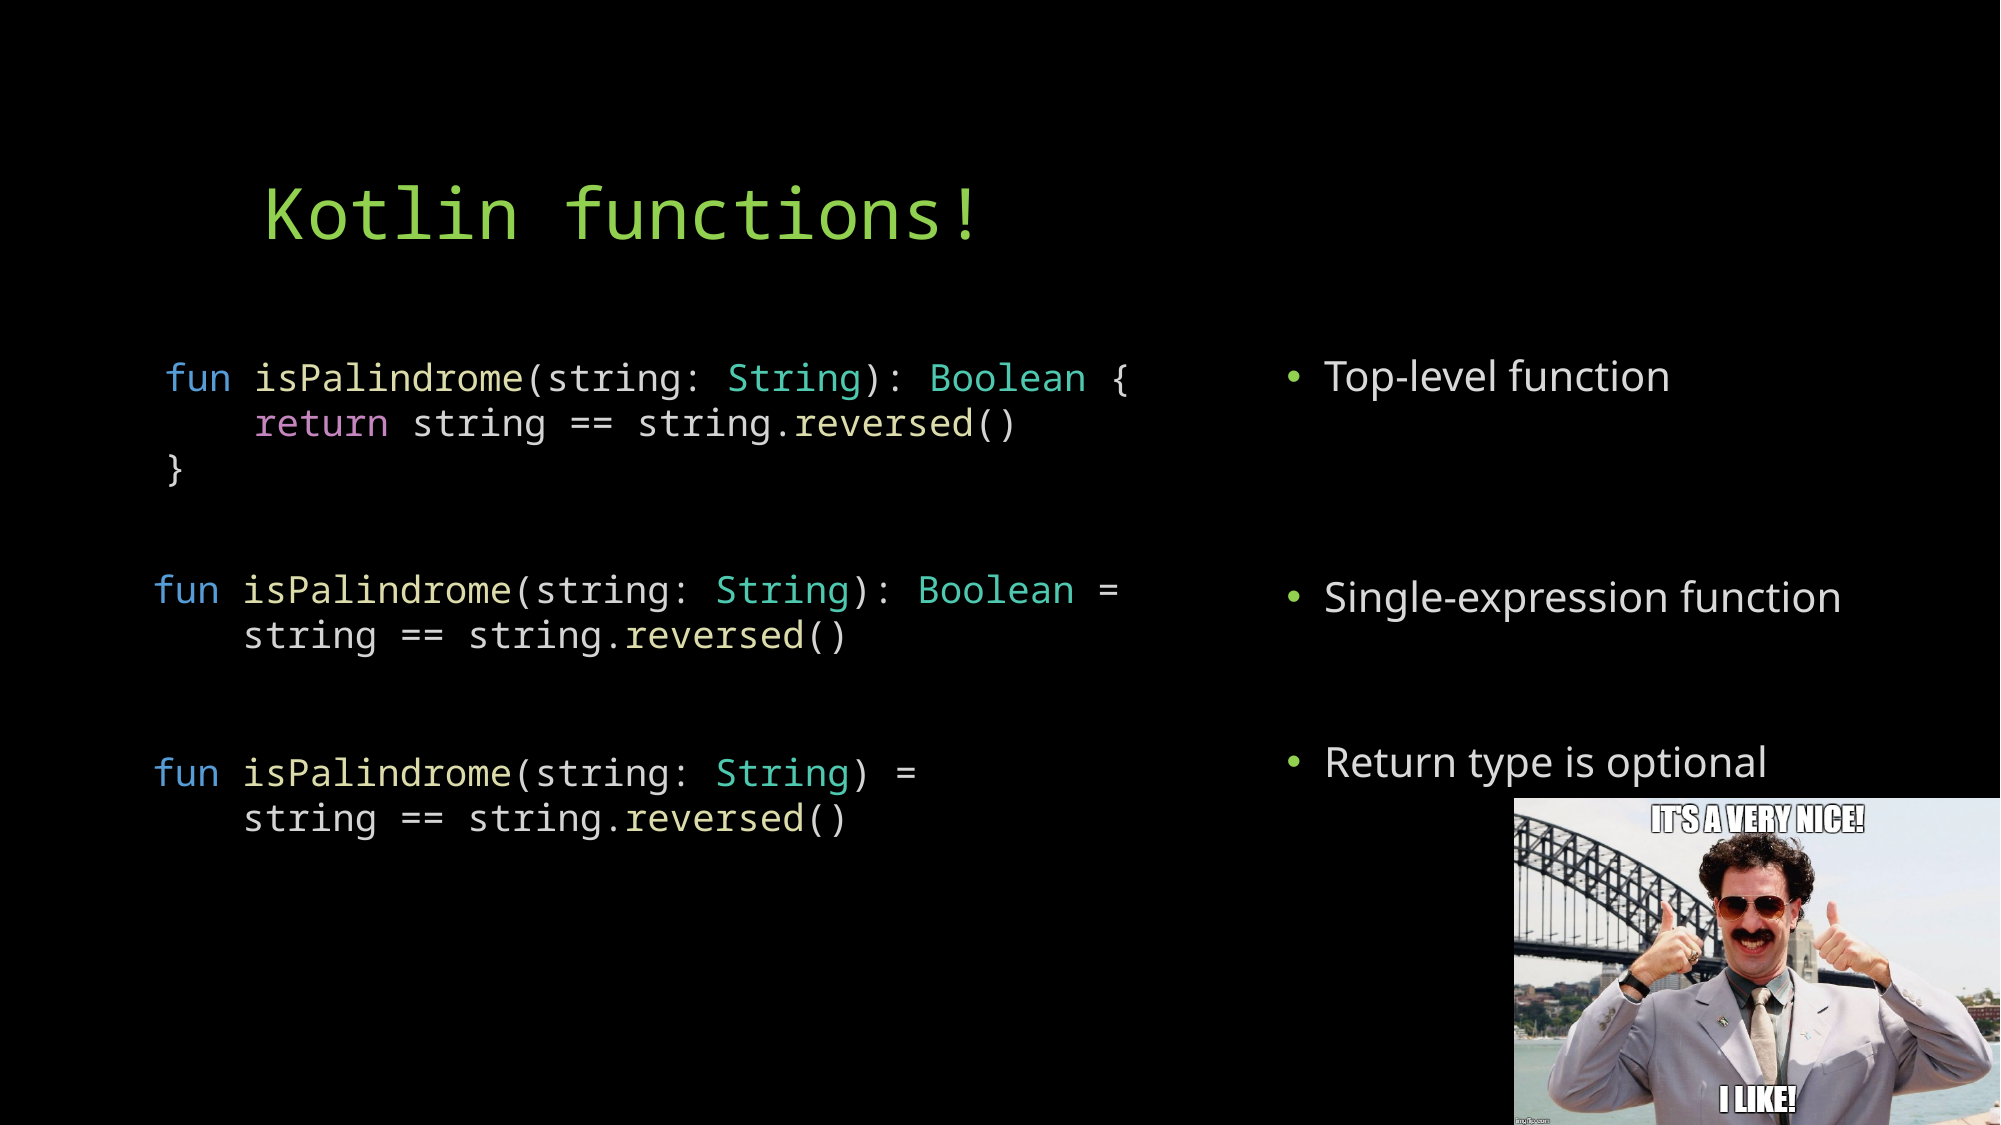

# Kotlin functions!
fun isPalindrome(string: String): Boolean {
    return string == string.reversed()
}
Top-level function
Single-expression function
Return type is optional
fun isPalindrome(string: String): Boolean =
    string == string.reversed()
fun isPalindrome(string: String) =
    string == string.reversed()